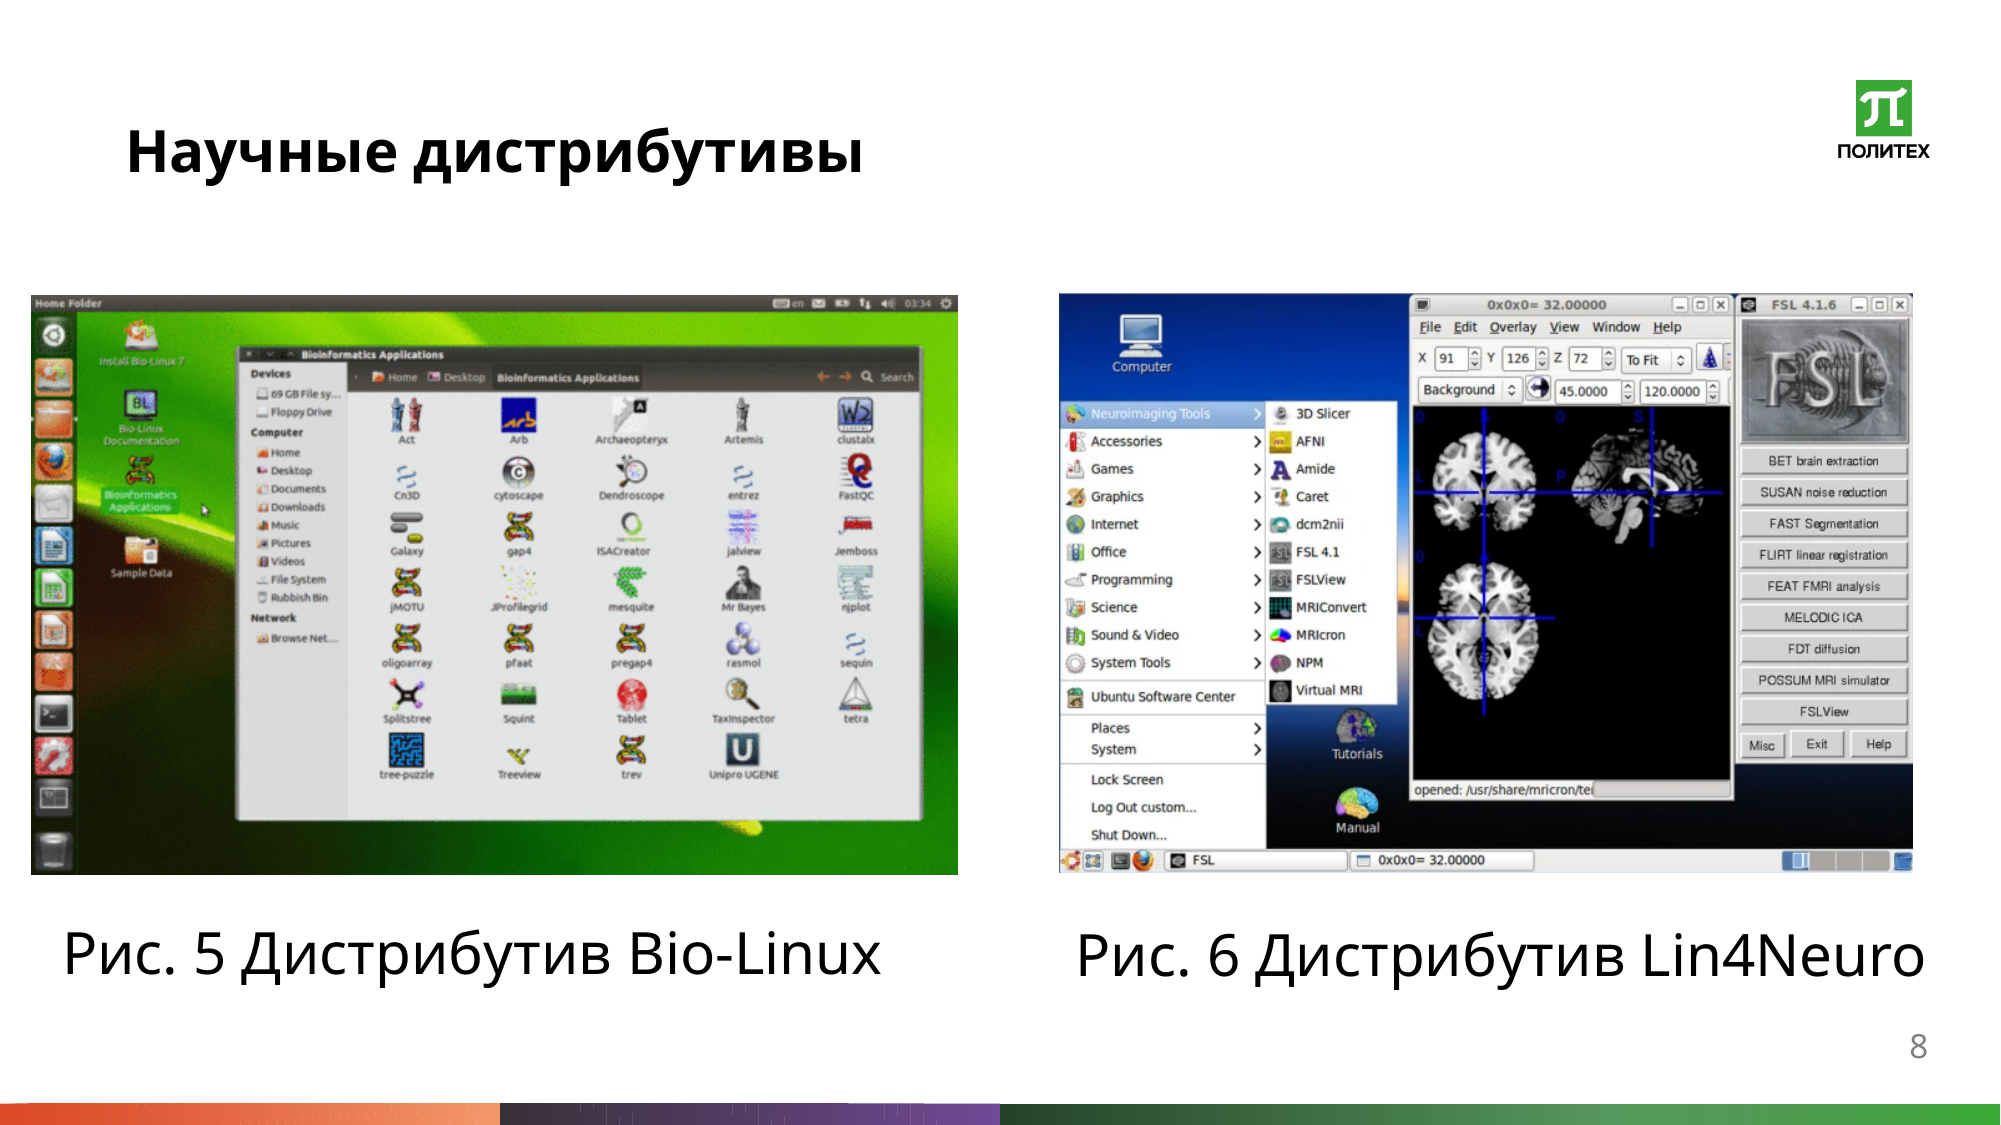

Научные дистрибутивы
Рис. 5 Дистрибутив Bio-Linux
Рис. 6 Дистрибутив Lin4Neuro